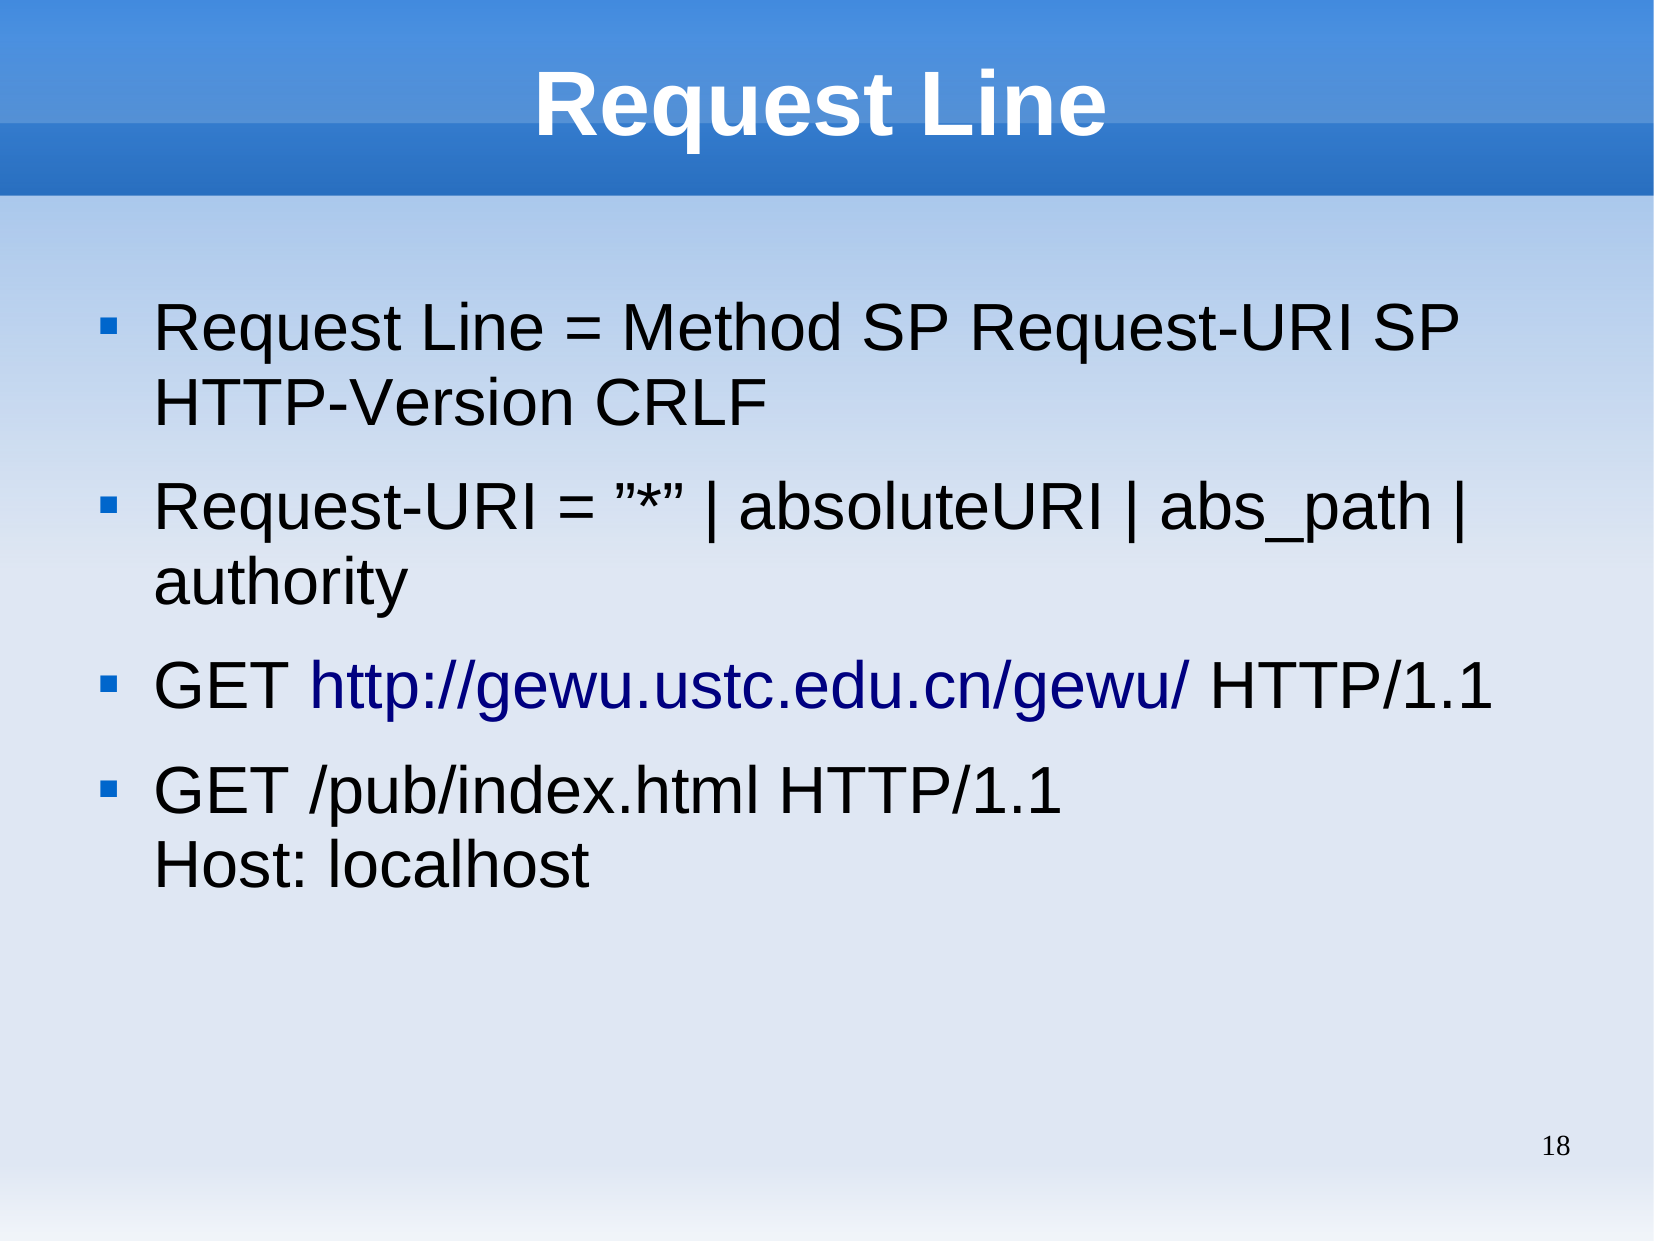

# Request Line
Request Line = Method SP Request-URI SP HTTP-Version CRLF
Request-URI = ”*” | absoluteURI | abs_path | authority
GET http://gewu.ustc.edu.cn/gewu/ HTTP/1.1
GET /pub/index.html HTTP/1.1
Host: localhost
18